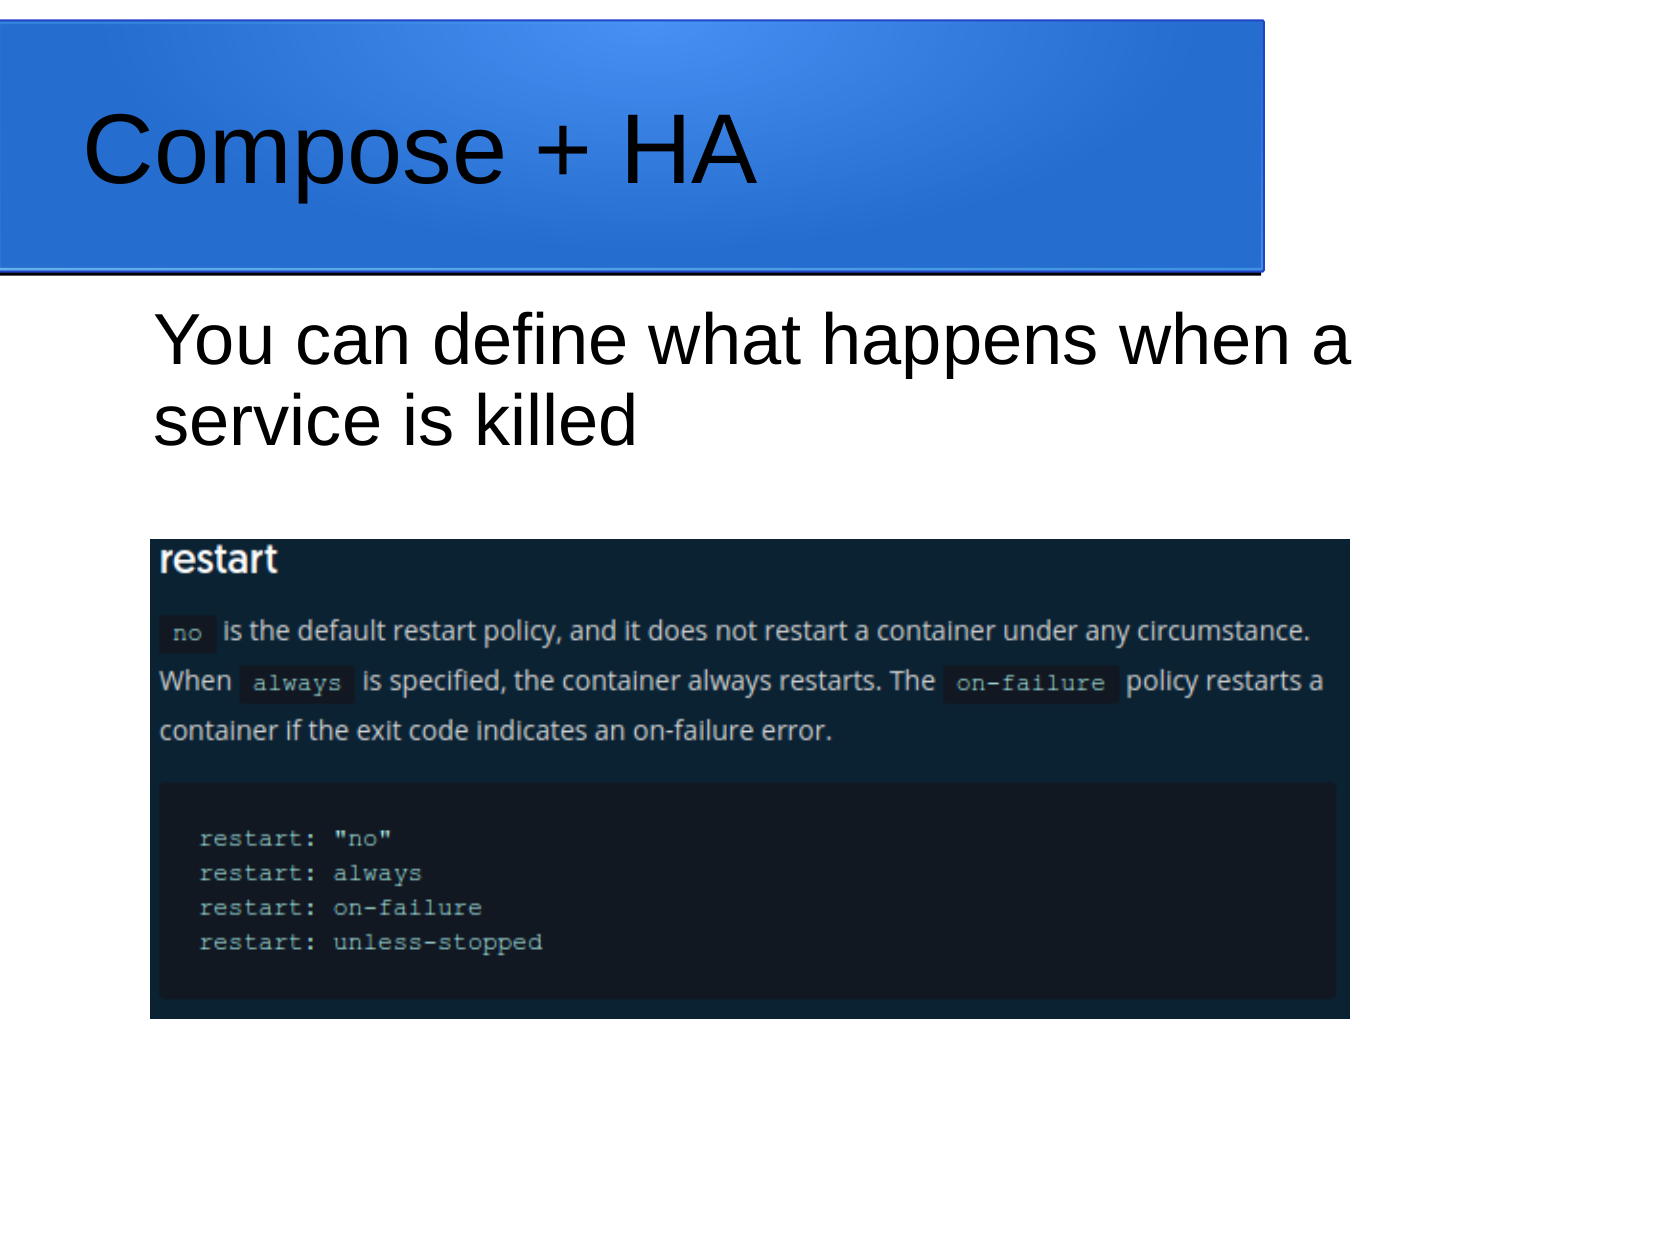

# Compose + HA
You can define what happens when a service is killed